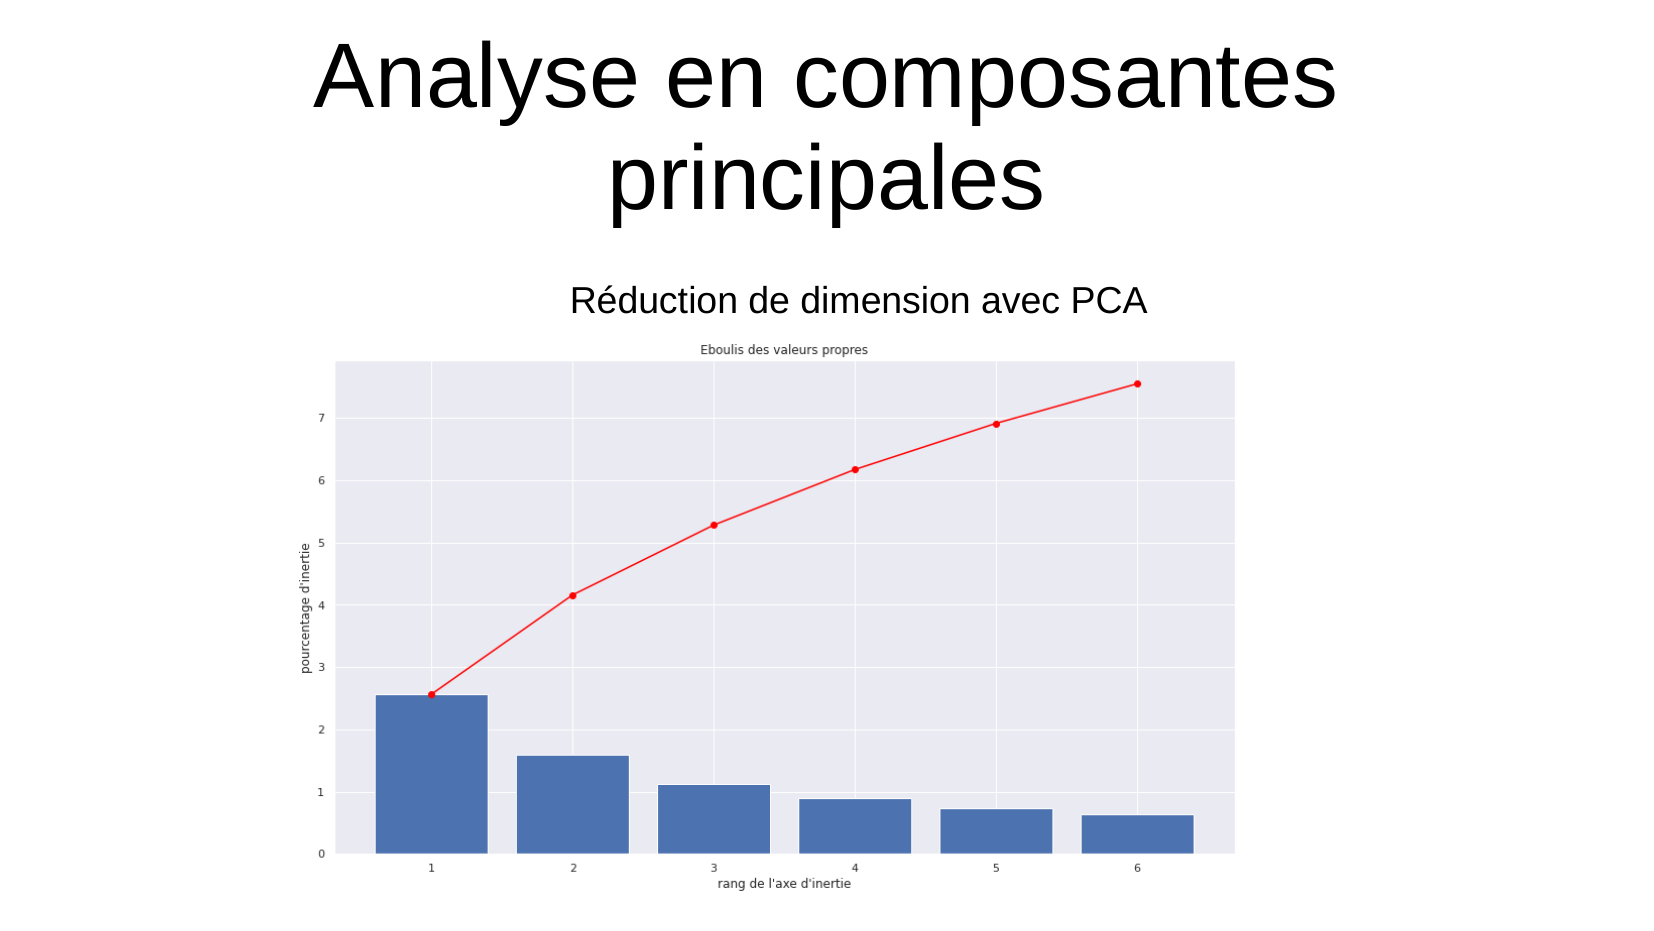

# Analyse en composantes principales
Réduction de dimension avec PCA